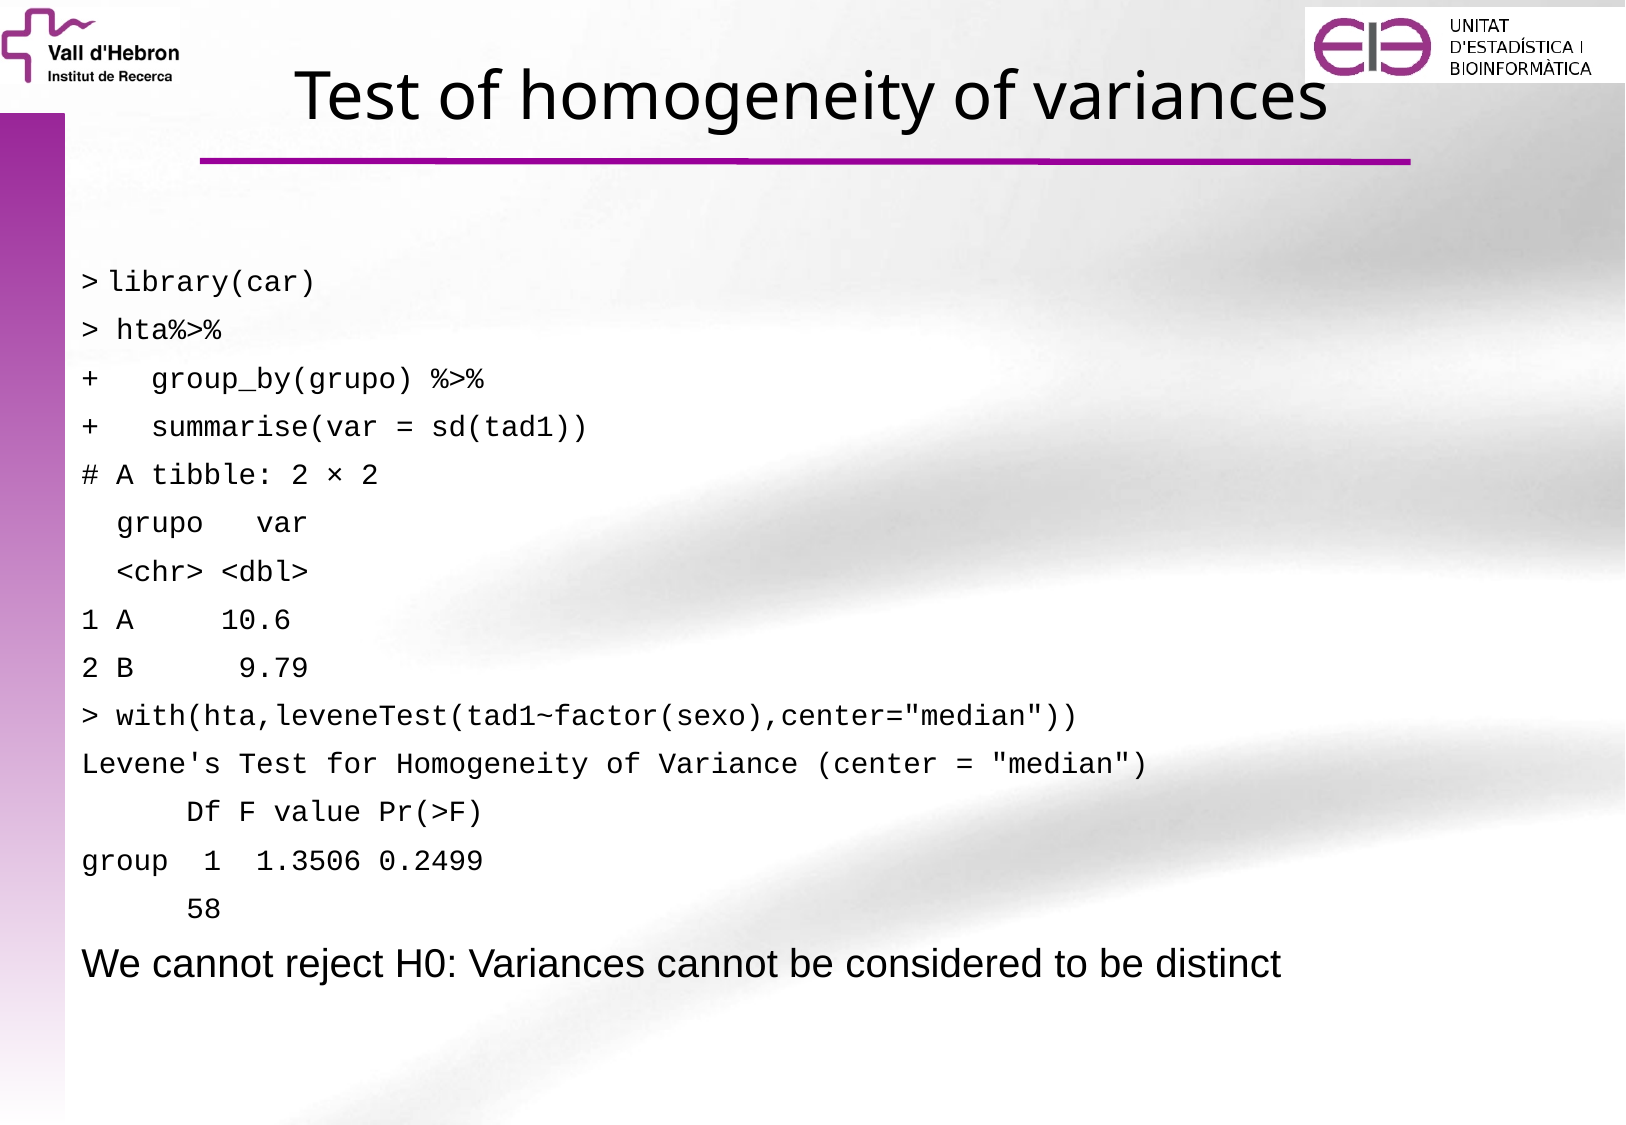

# Test of homogeneity of variances
> library(car)
> hta%>%
+ group_by(grupo) %>%
+ summarise(var = sd(tad1))
# A tibble: 2 × 2
 grupo var
 <chr> <dbl>
1 A 10.6
2 B 9.79
> with(hta,leveneTest(tad1~factor(sexo),center="median"))
Levene's Test for Homogeneity of Variance (center = "median")
 Df F value Pr(>F)
group 1 1.3506 0.2499
 58
We cannot reject H0: Variances cannot be considered to be distinct